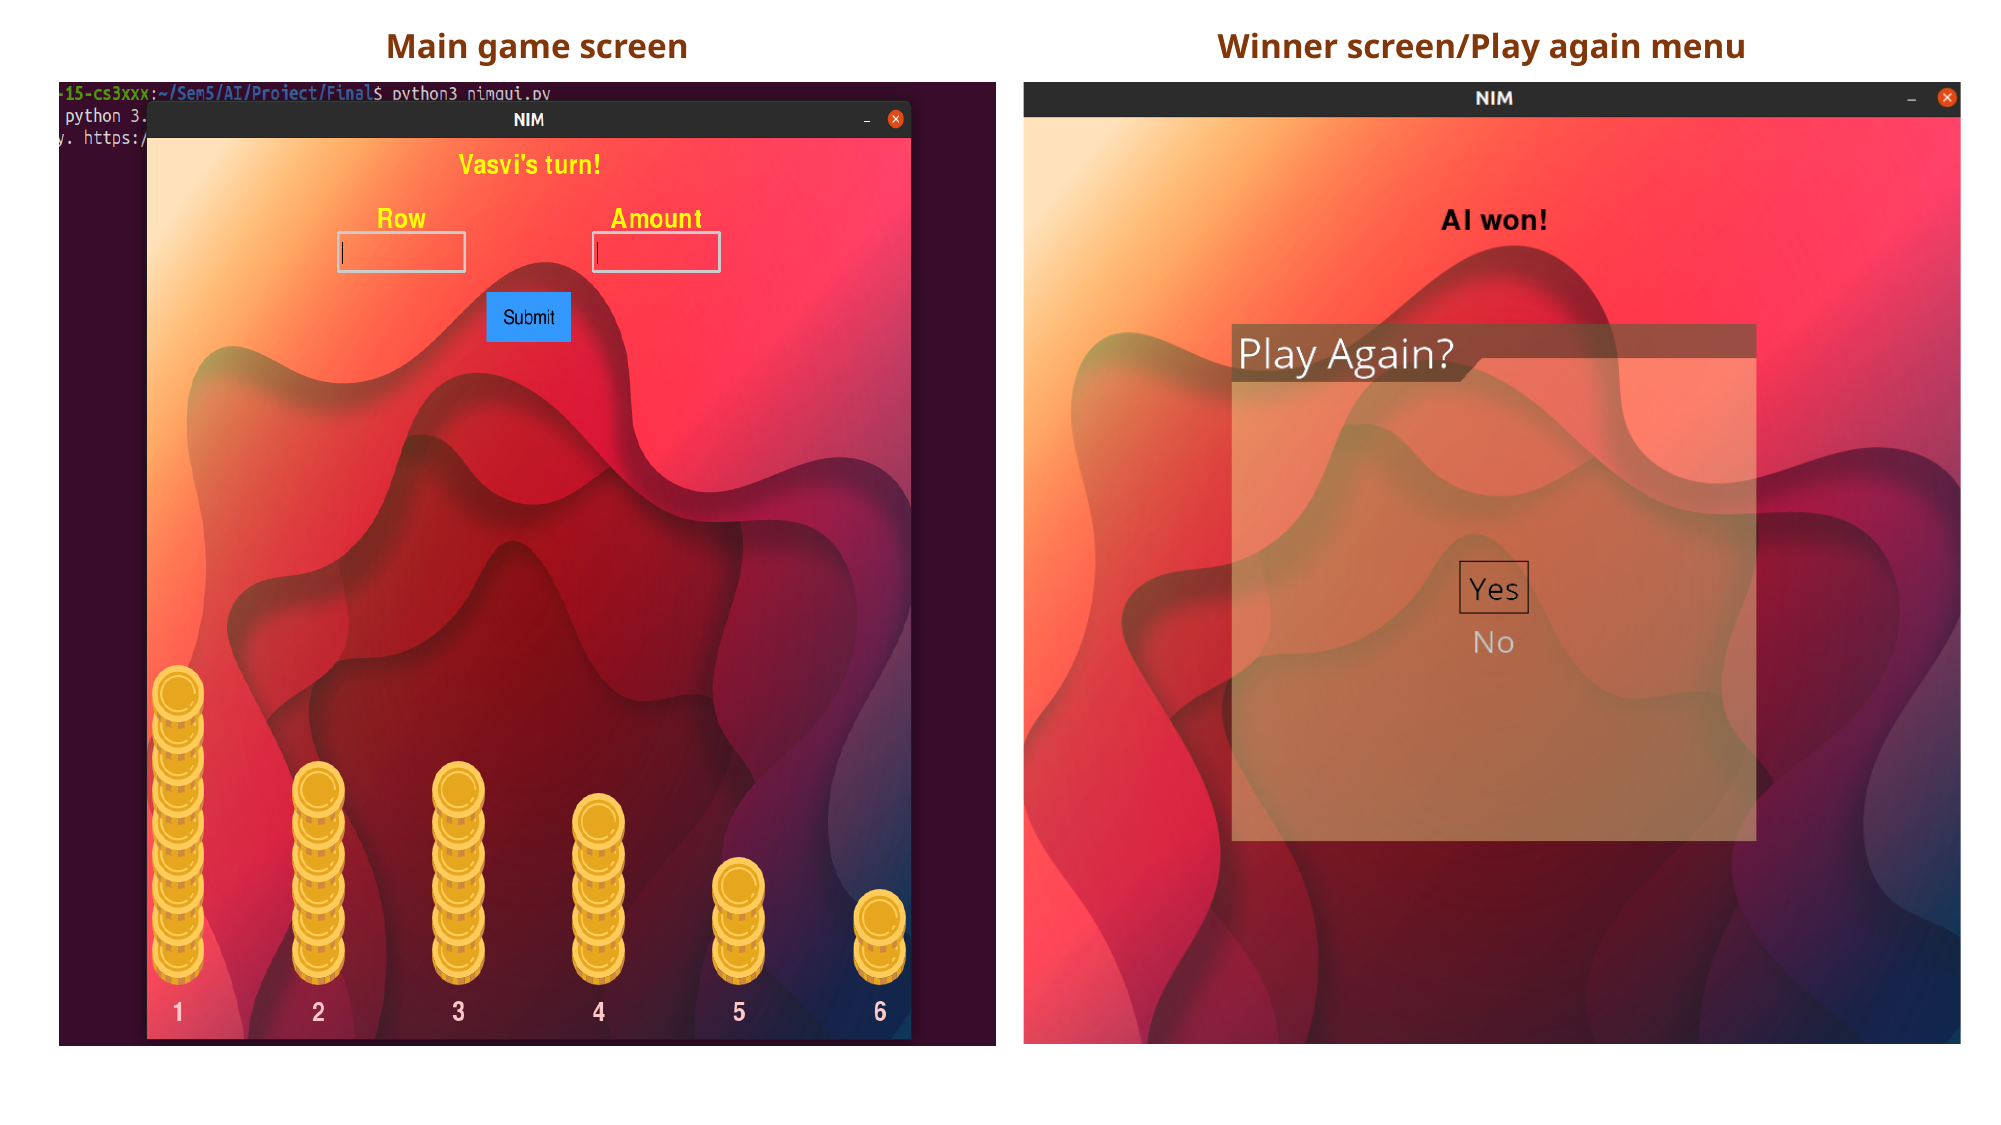

Main game screen
Winner screen/Play again menu